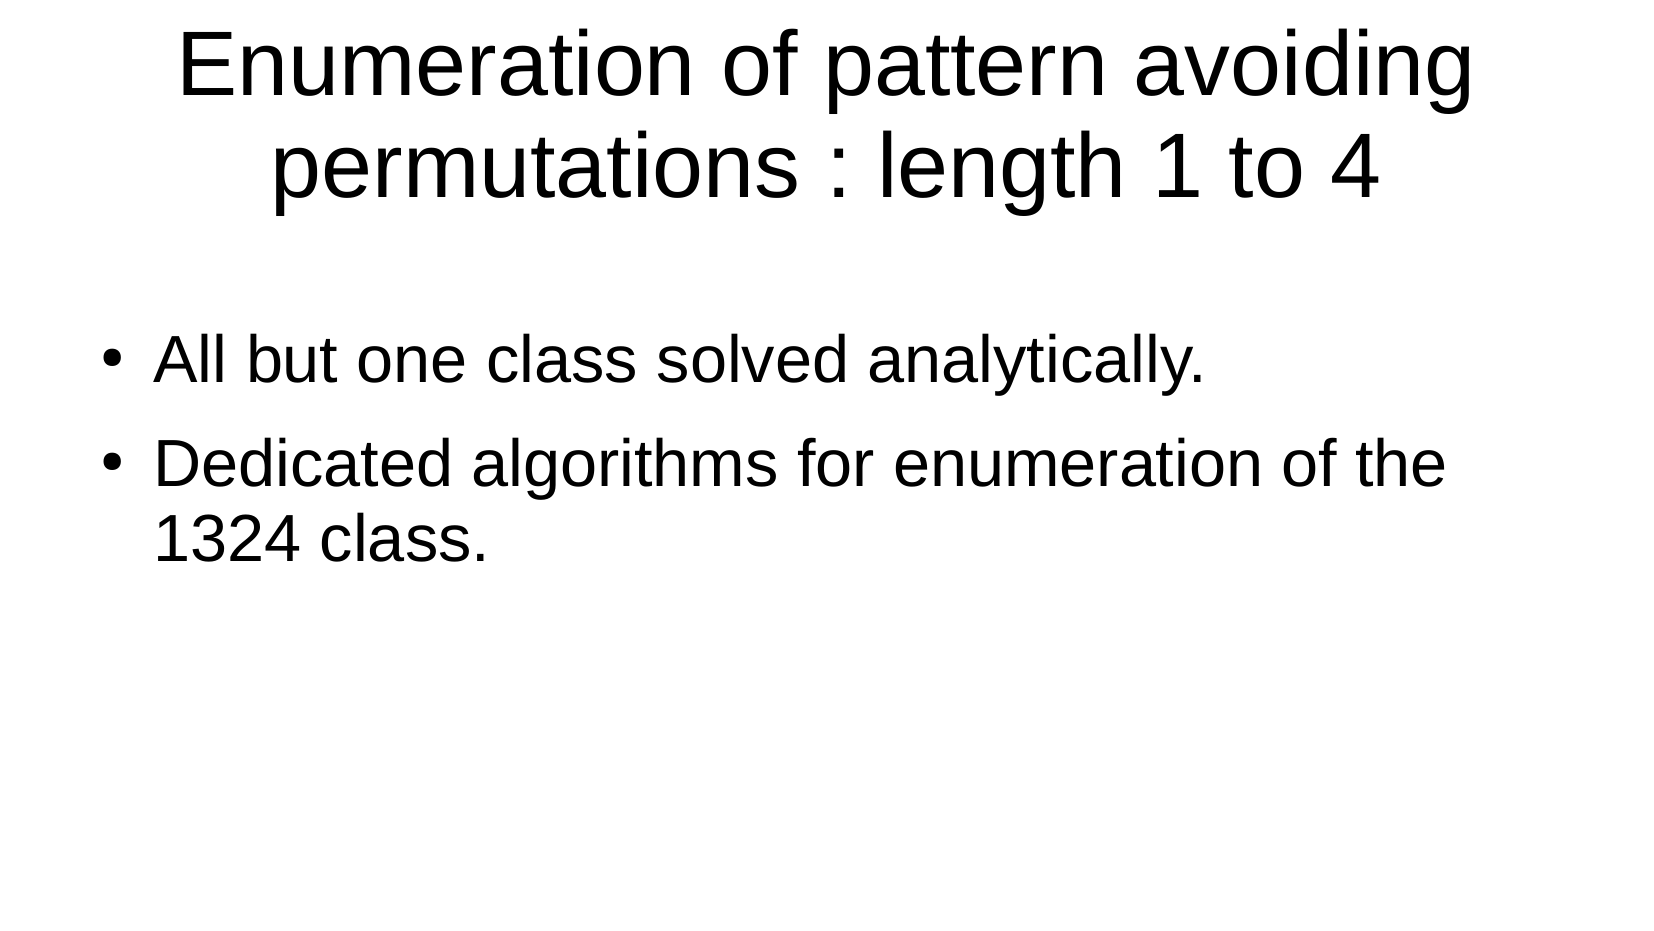

# Enumeration of pattern avoiding permutations : length 1 to 4
All but one class solved analytically.
Dedicated algorithms for enumeration of the 1324 class.